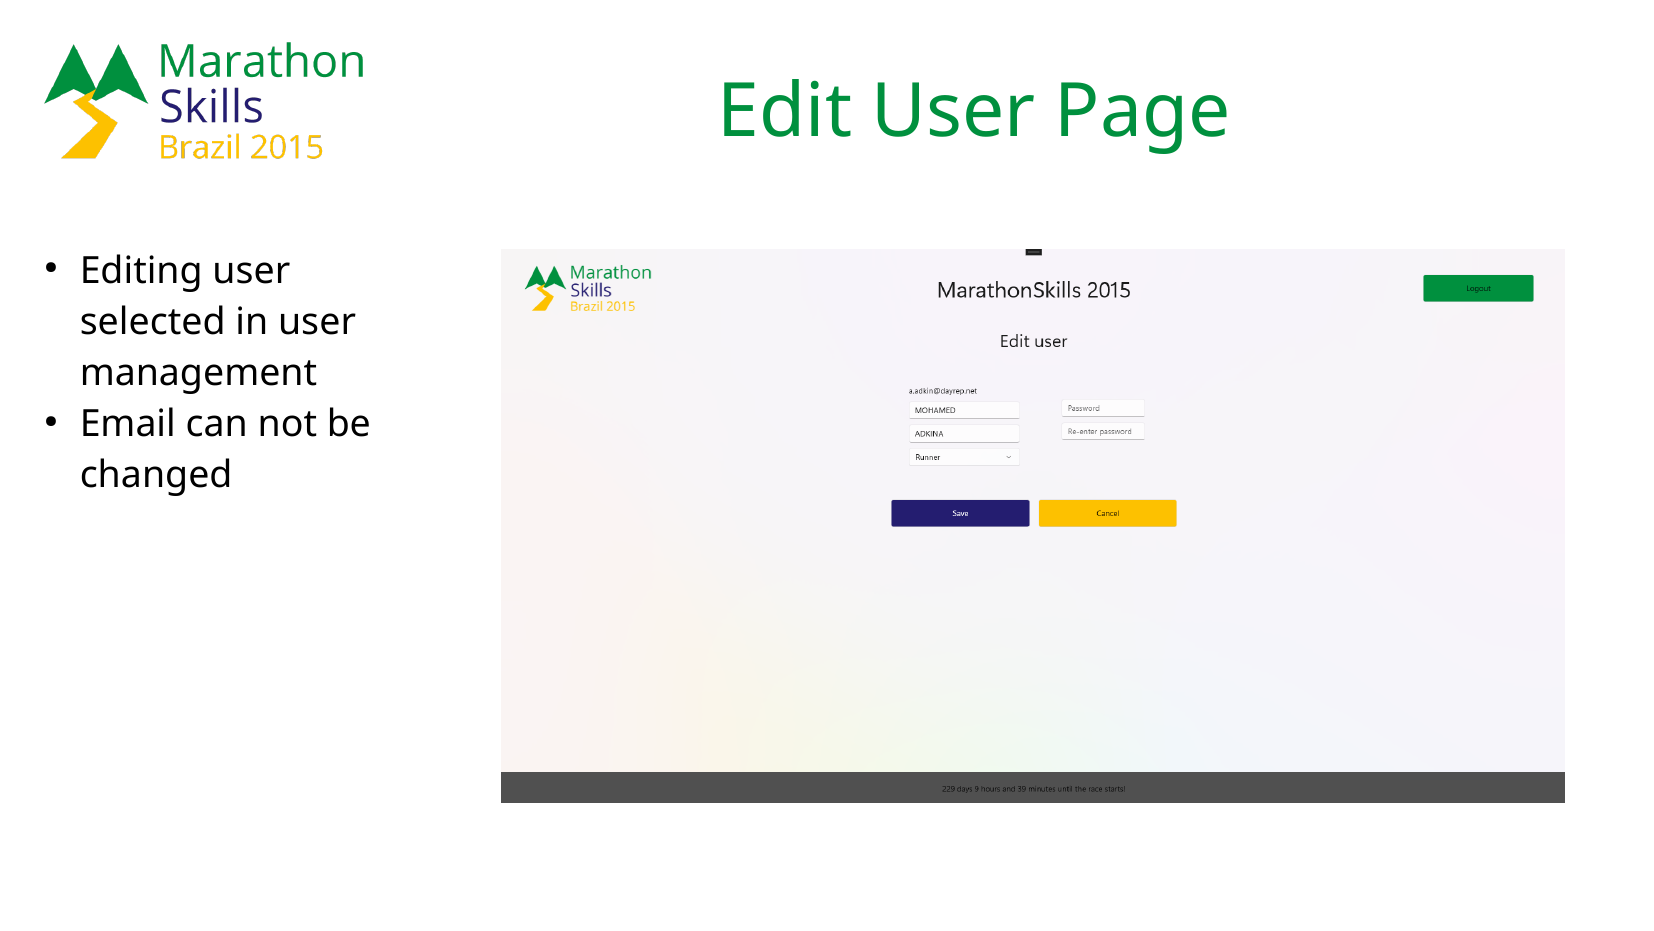

# Edit User Page
Editing user selected in user management
Email can not be changed